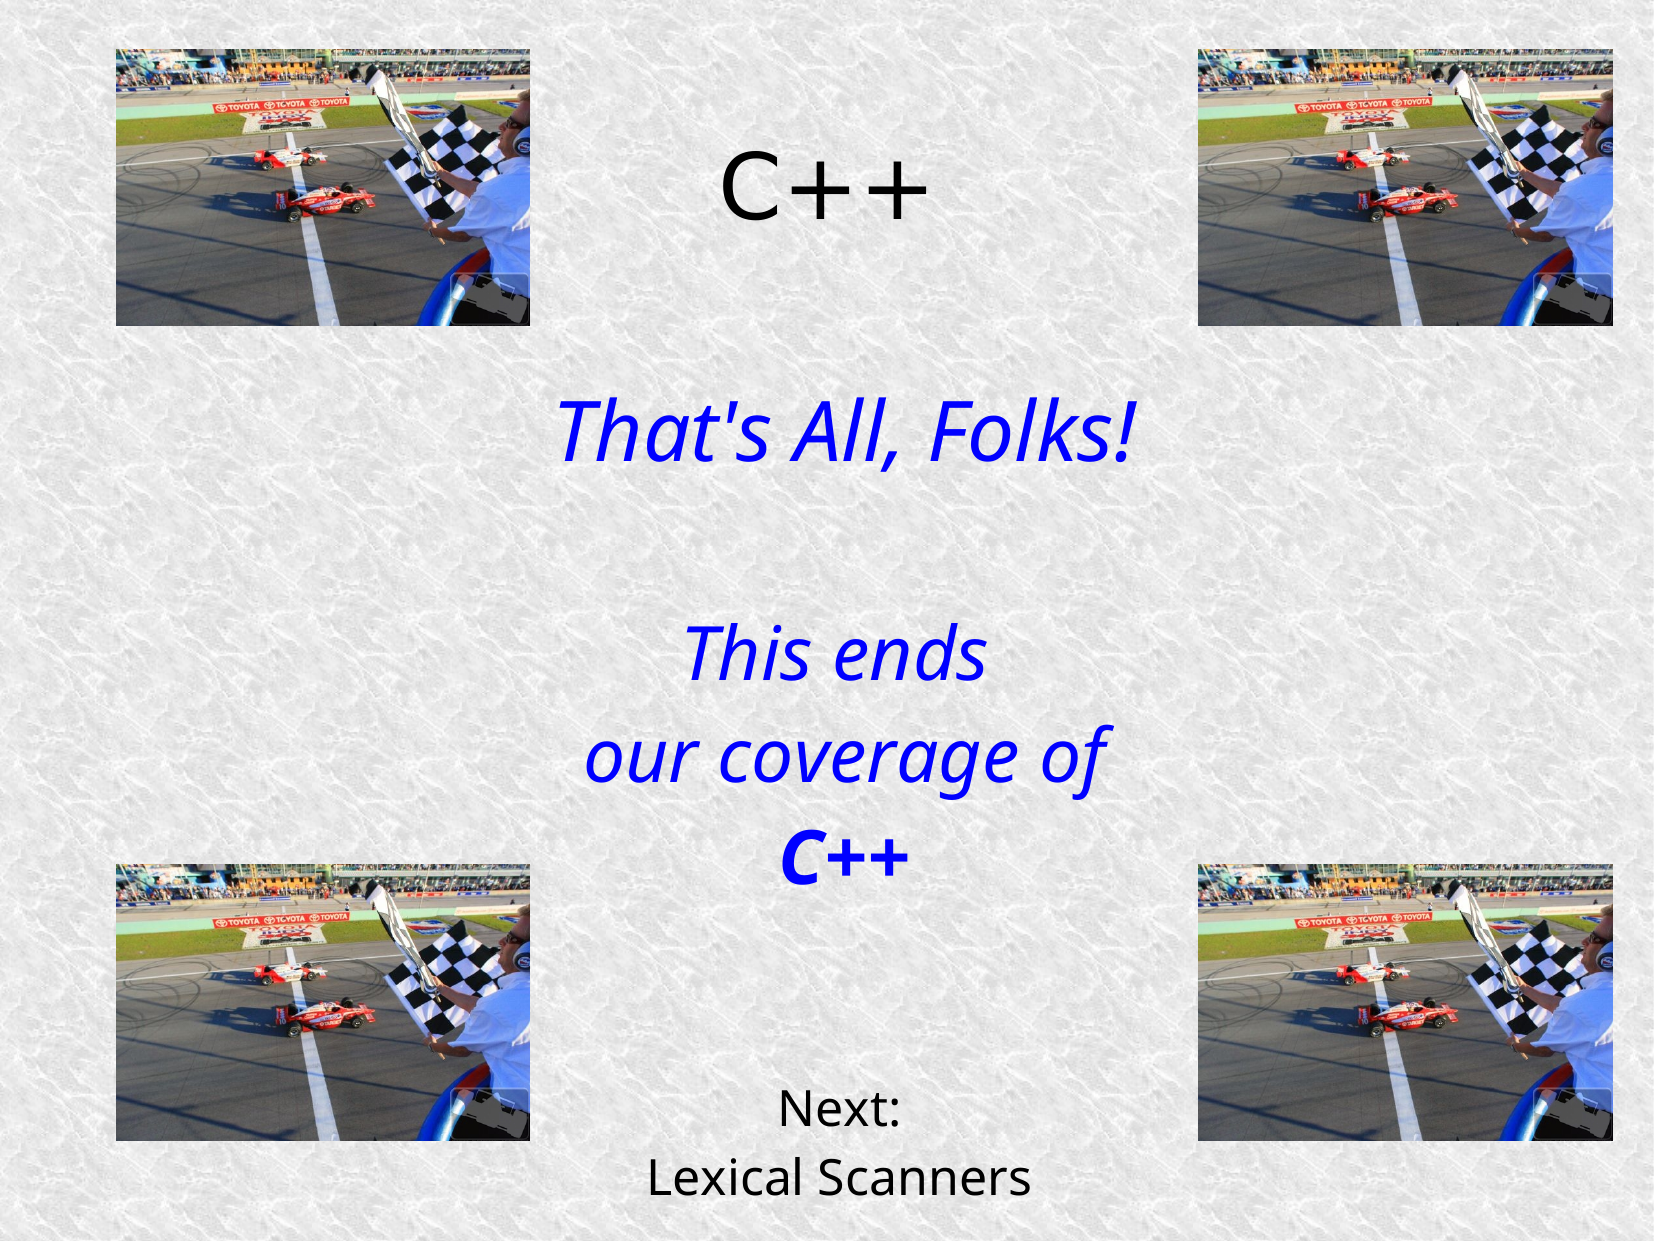

72
# C++
That's All, Folks!
This ends
our coverage of
C++
Next:
Lexical Scanners